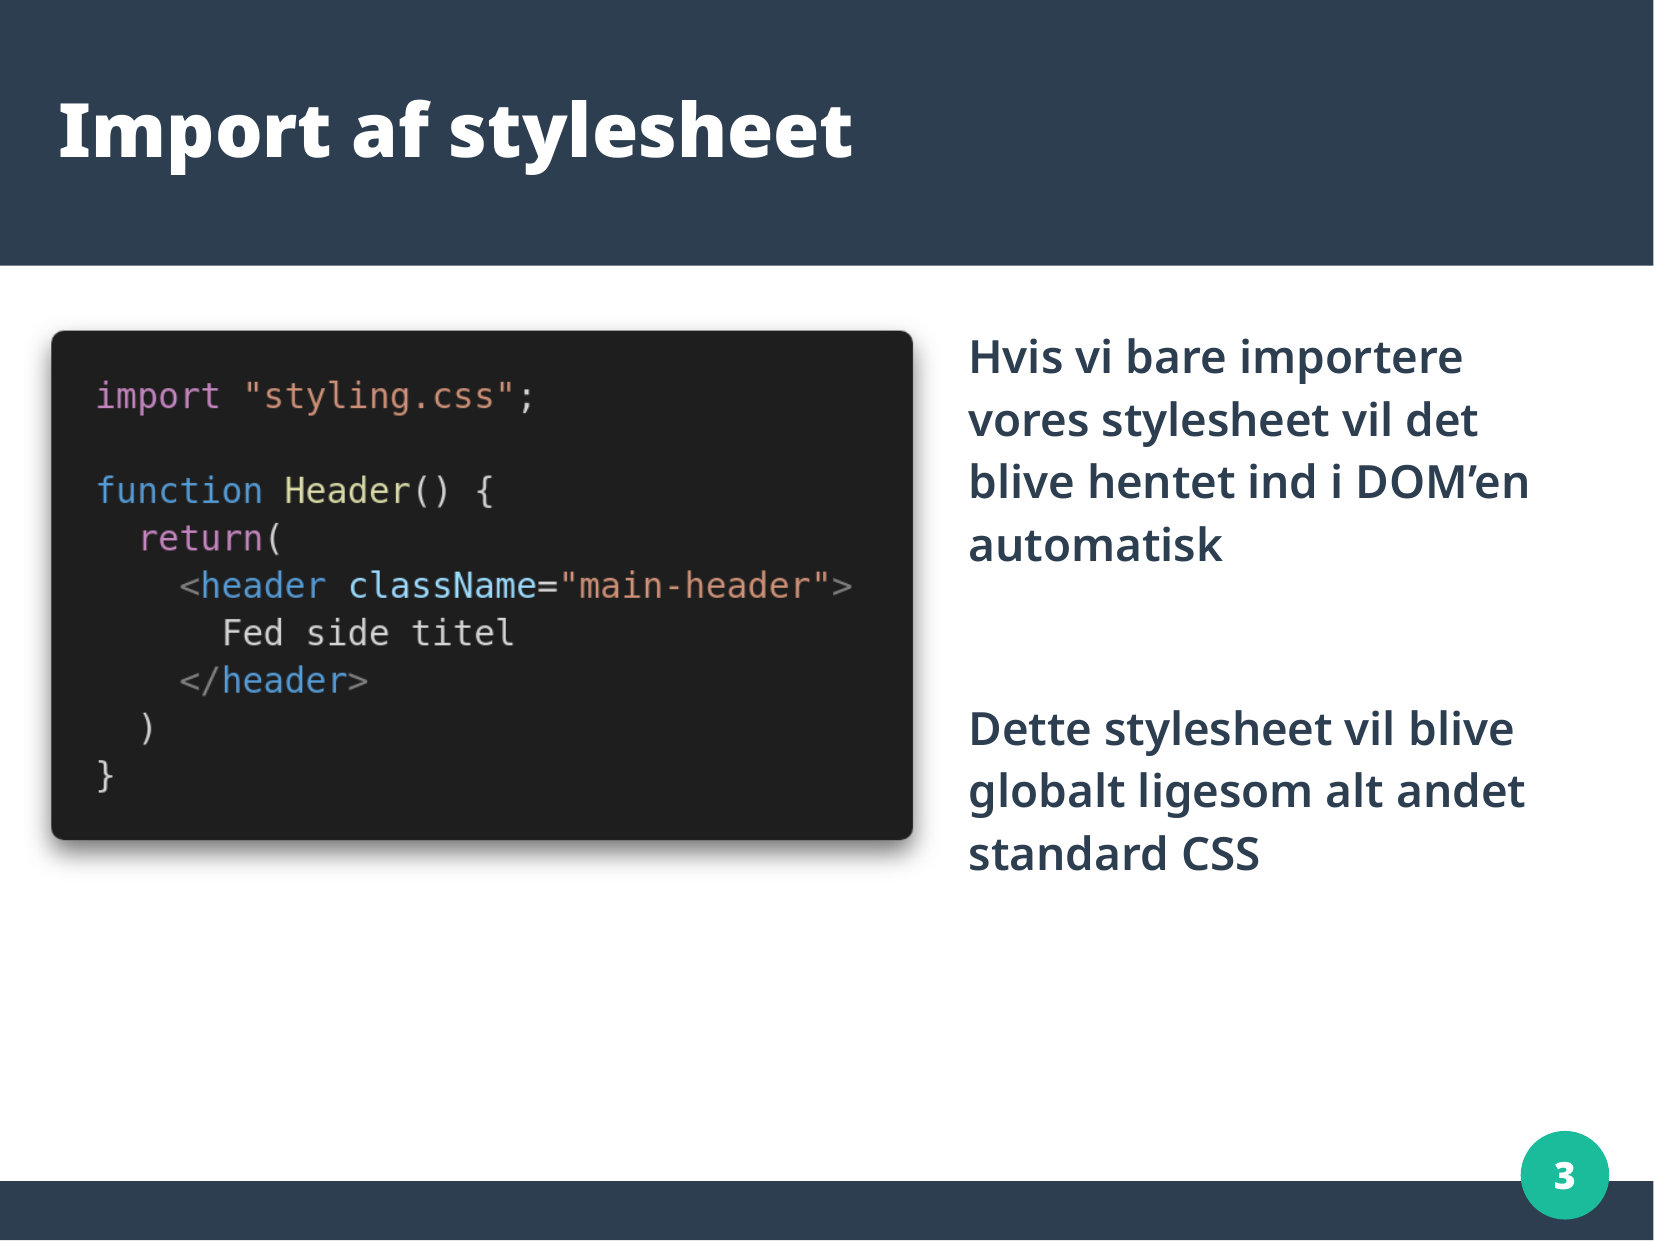

# Import af stylesheet
Hvis vi bare importere vores stylesheet vil det blive hentet ind i DOM’en automatisk
Dette stylesheet vil blive globalt ligesom alt andet standard CSS
3